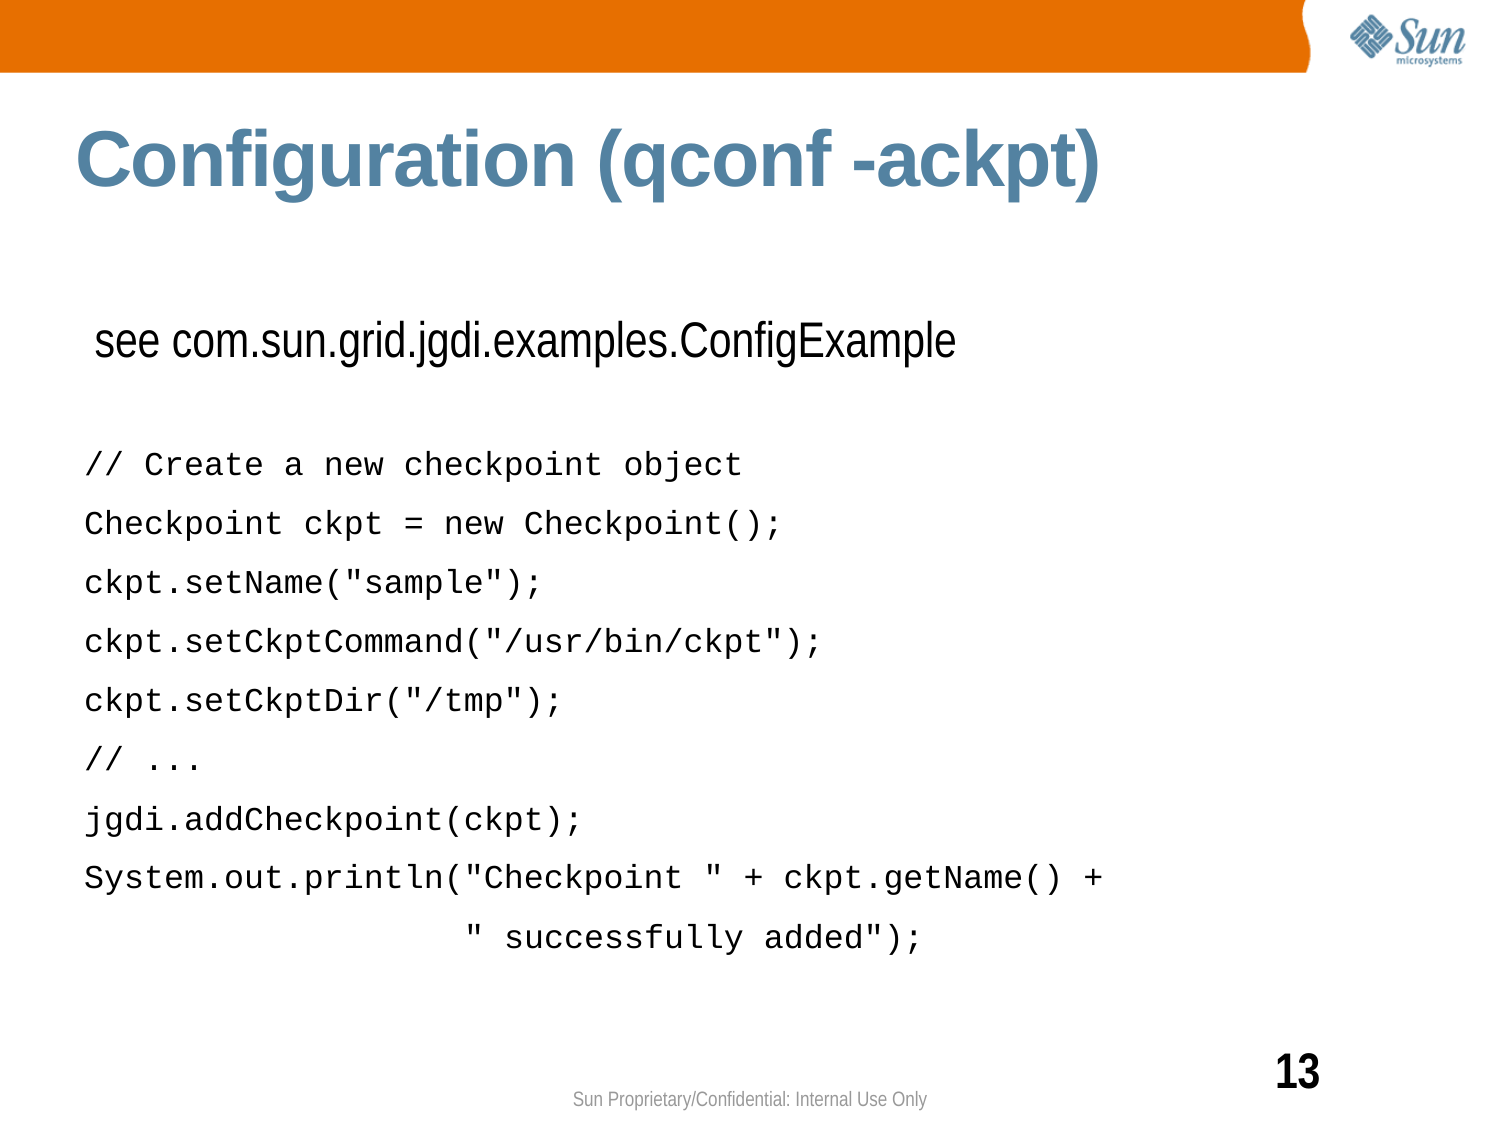

# Configuration (qconf -ackpt)
see com.sun.grid.jgdi.examples.ConfigExample
// Create a new checkpoint object
Checkpoint ckpt = new Checkpoint();
ckpt.setName("sample");
ckpt.setCkptCommand("/usr/bin/ckpt");
ckpt.setCkptDir("/tmp");
// ...
jgdi.addCheckpoint(ckpt);
System.out.println("Checkpoint " + ckpt.getName() +
 " successfully added");